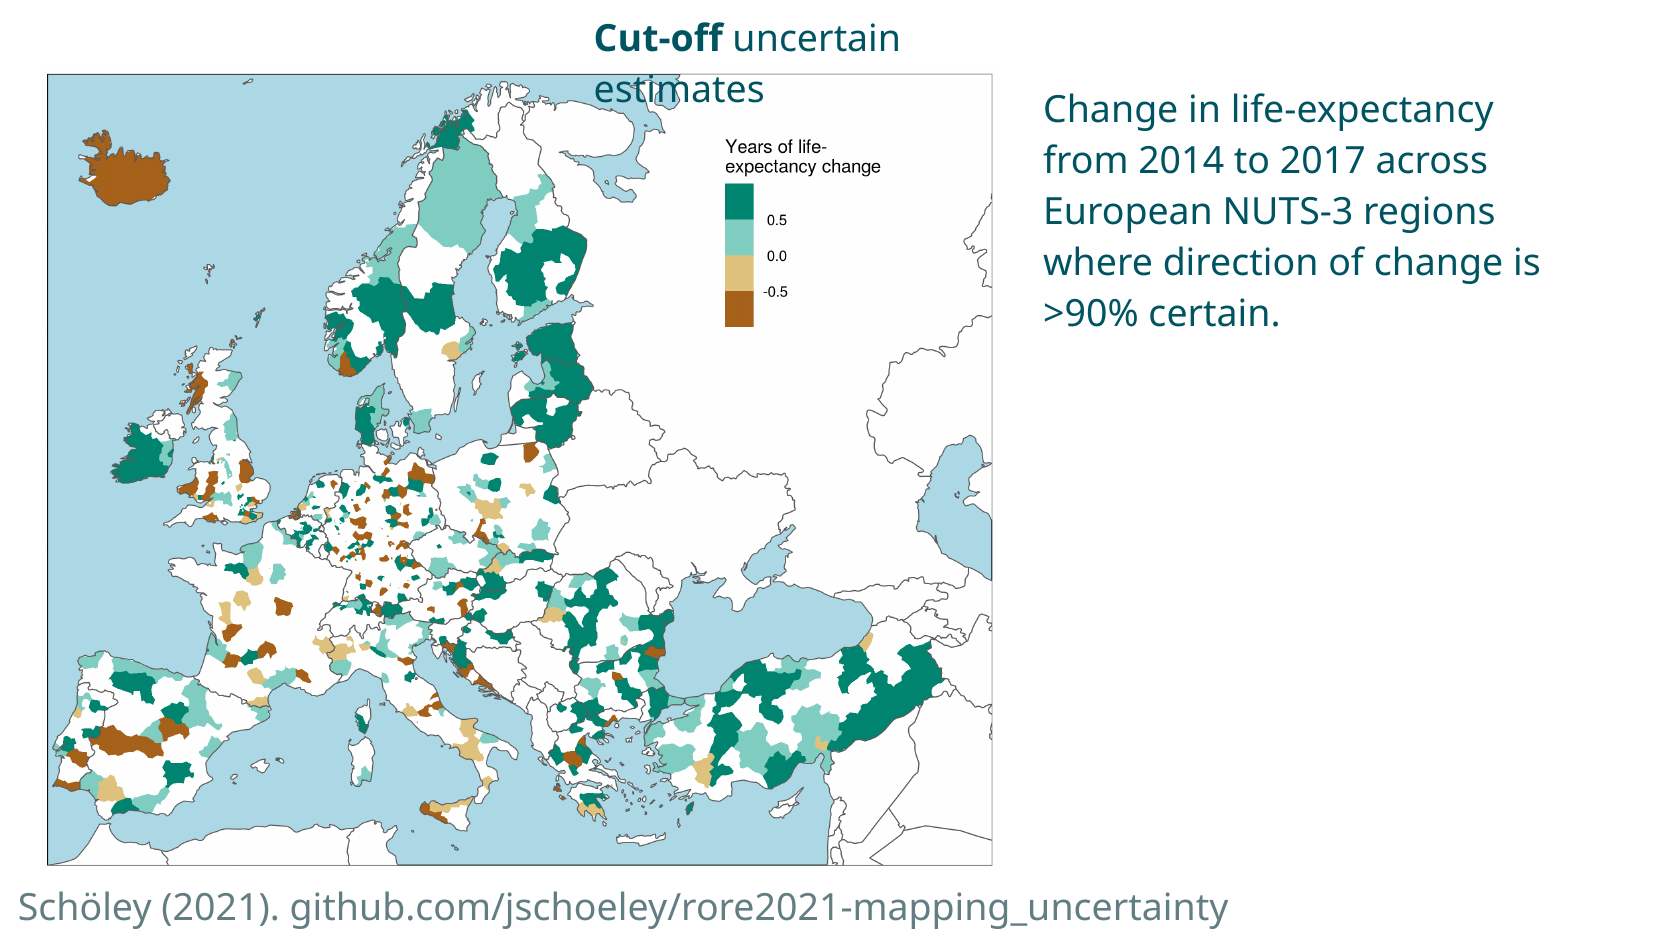

Cut-off uncertain estimates
Change in life-expectancy from 2014 to 2017 across European NUTS-3 regions where direction of change is >90% certain.
Schöley (2021). github.com/jschoeley/rore2021-mapping_uncertainty